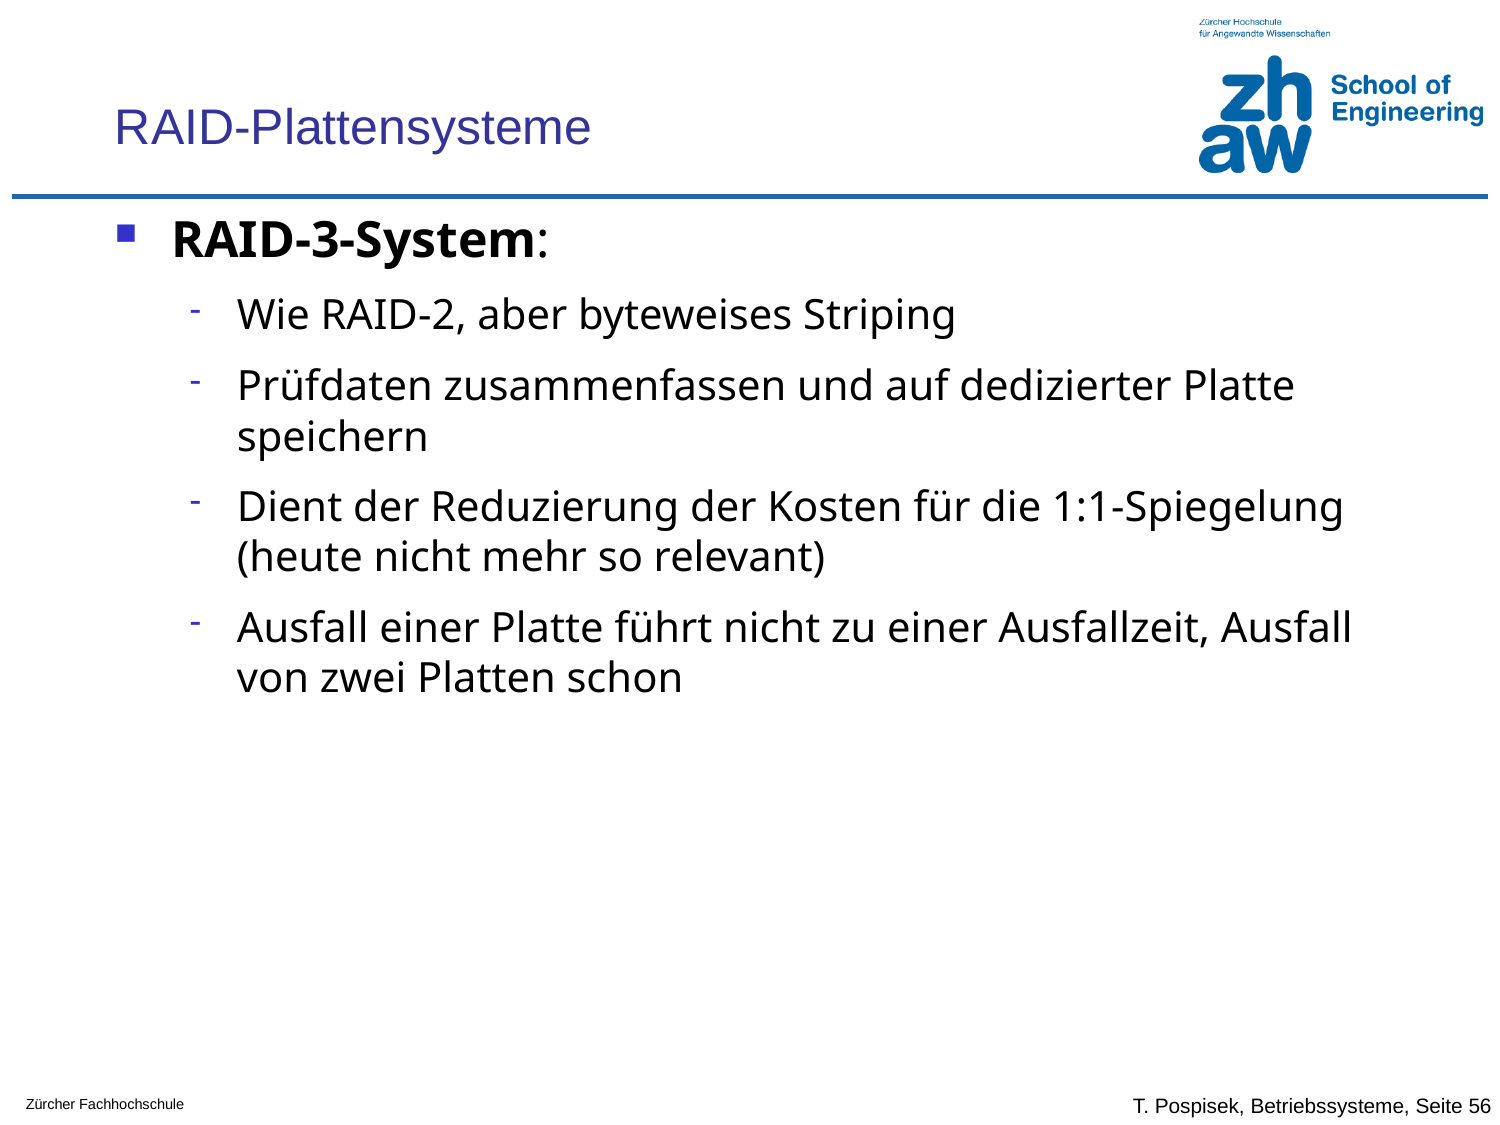

# RAID-Plattensysteme
RAID-3-System:
Wie RAID-2, aber byteweises Striping
Prüfdaten zusammenfassen und auf dedizierter Platte speichern
Dient der Reduzierung der Kosten für die 1:1-Spiegelung (heute nicht mehr so relevant)
Ausfall einer Platte führt nicht zu einer Ausfallzeit, Ausfall von zwei Platten schon